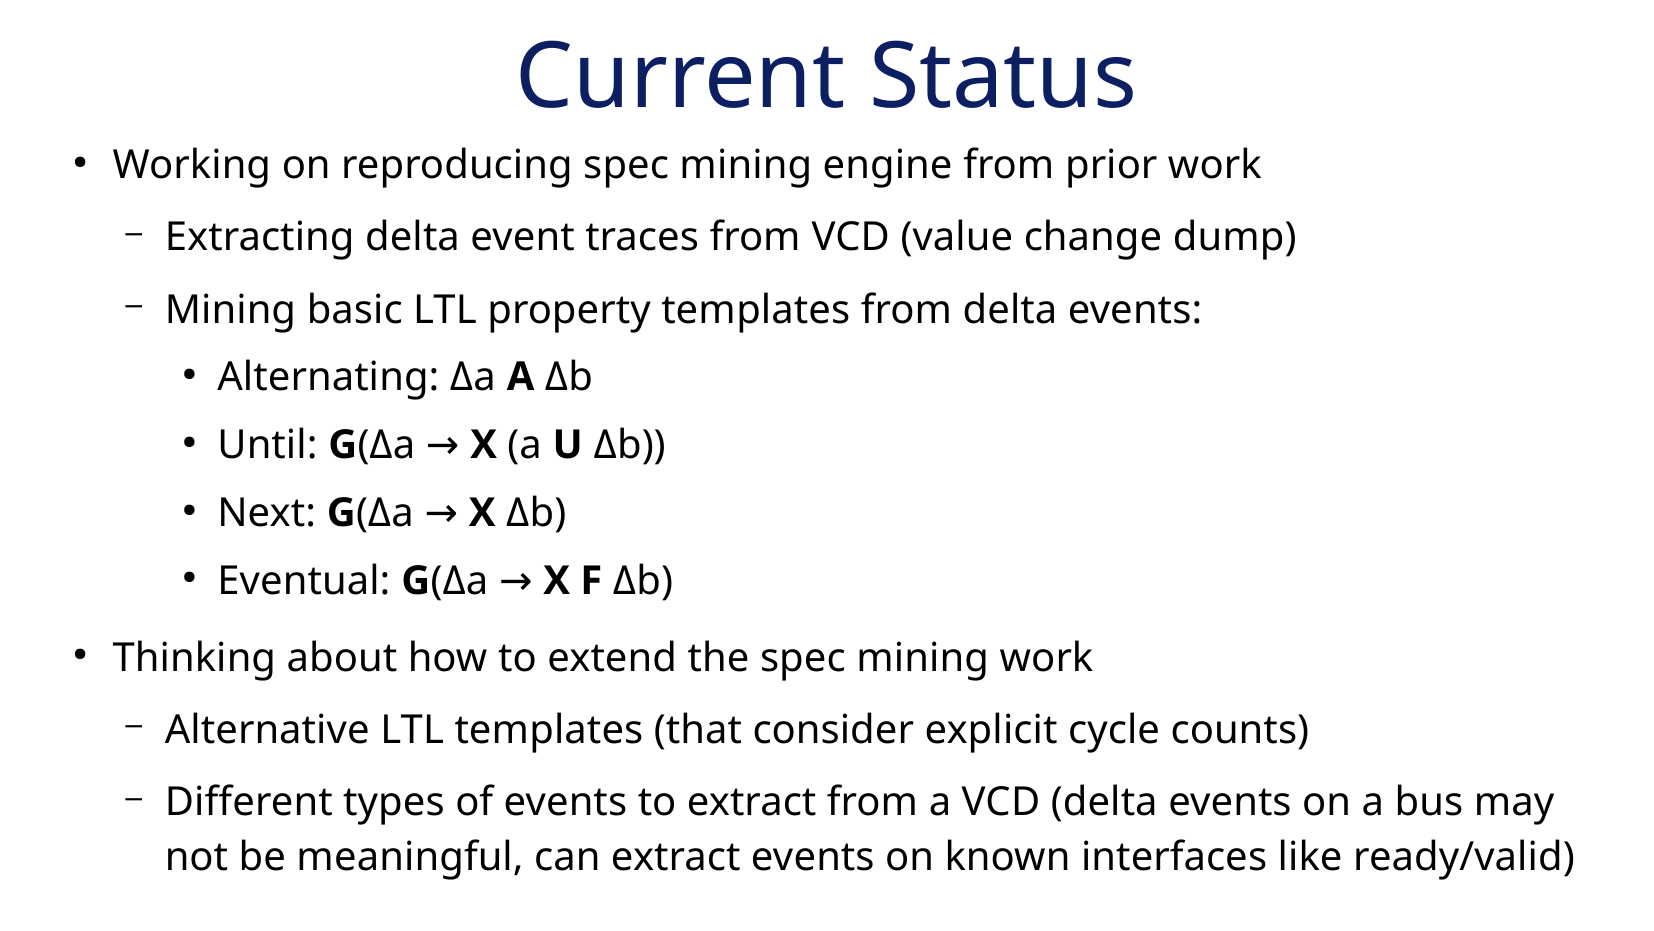

# Current Status
Working on reproducing spec mining engine from prior work
Extracting delta event traces from VCD (value change dump)
Mining basic LTL property templates from delta events:
Alternating: Δa A Δb
Until: G(Δa → X (a U Δb))
Next: G(Δa → X Δb)
Eventual: G(Δa → X F Δb)
Thinking about how to extend the spec mining work
Alternative LTL templates (that consider explicit cycle counts)
Different types of events to extract from a VCD (delta events on a bus may not be meaningful, can extract events on known interfaces like ready/valid)